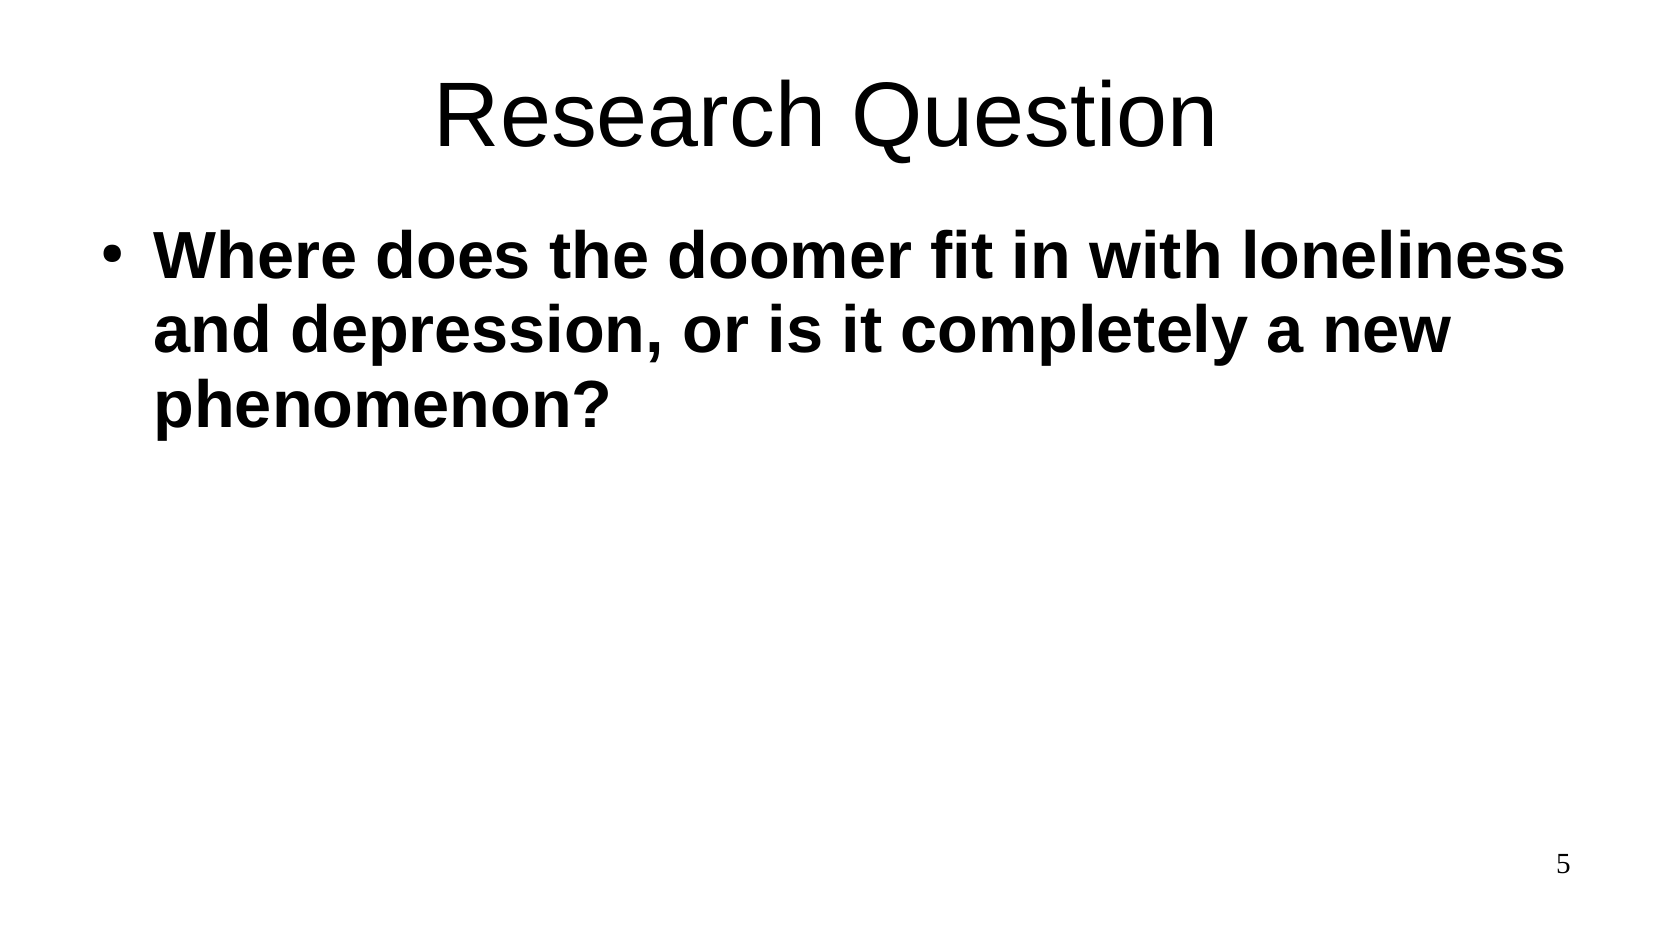

# Research Question
Where does the doomer fit in with loneliness and depression, or is it completely a new phenomenon?
5